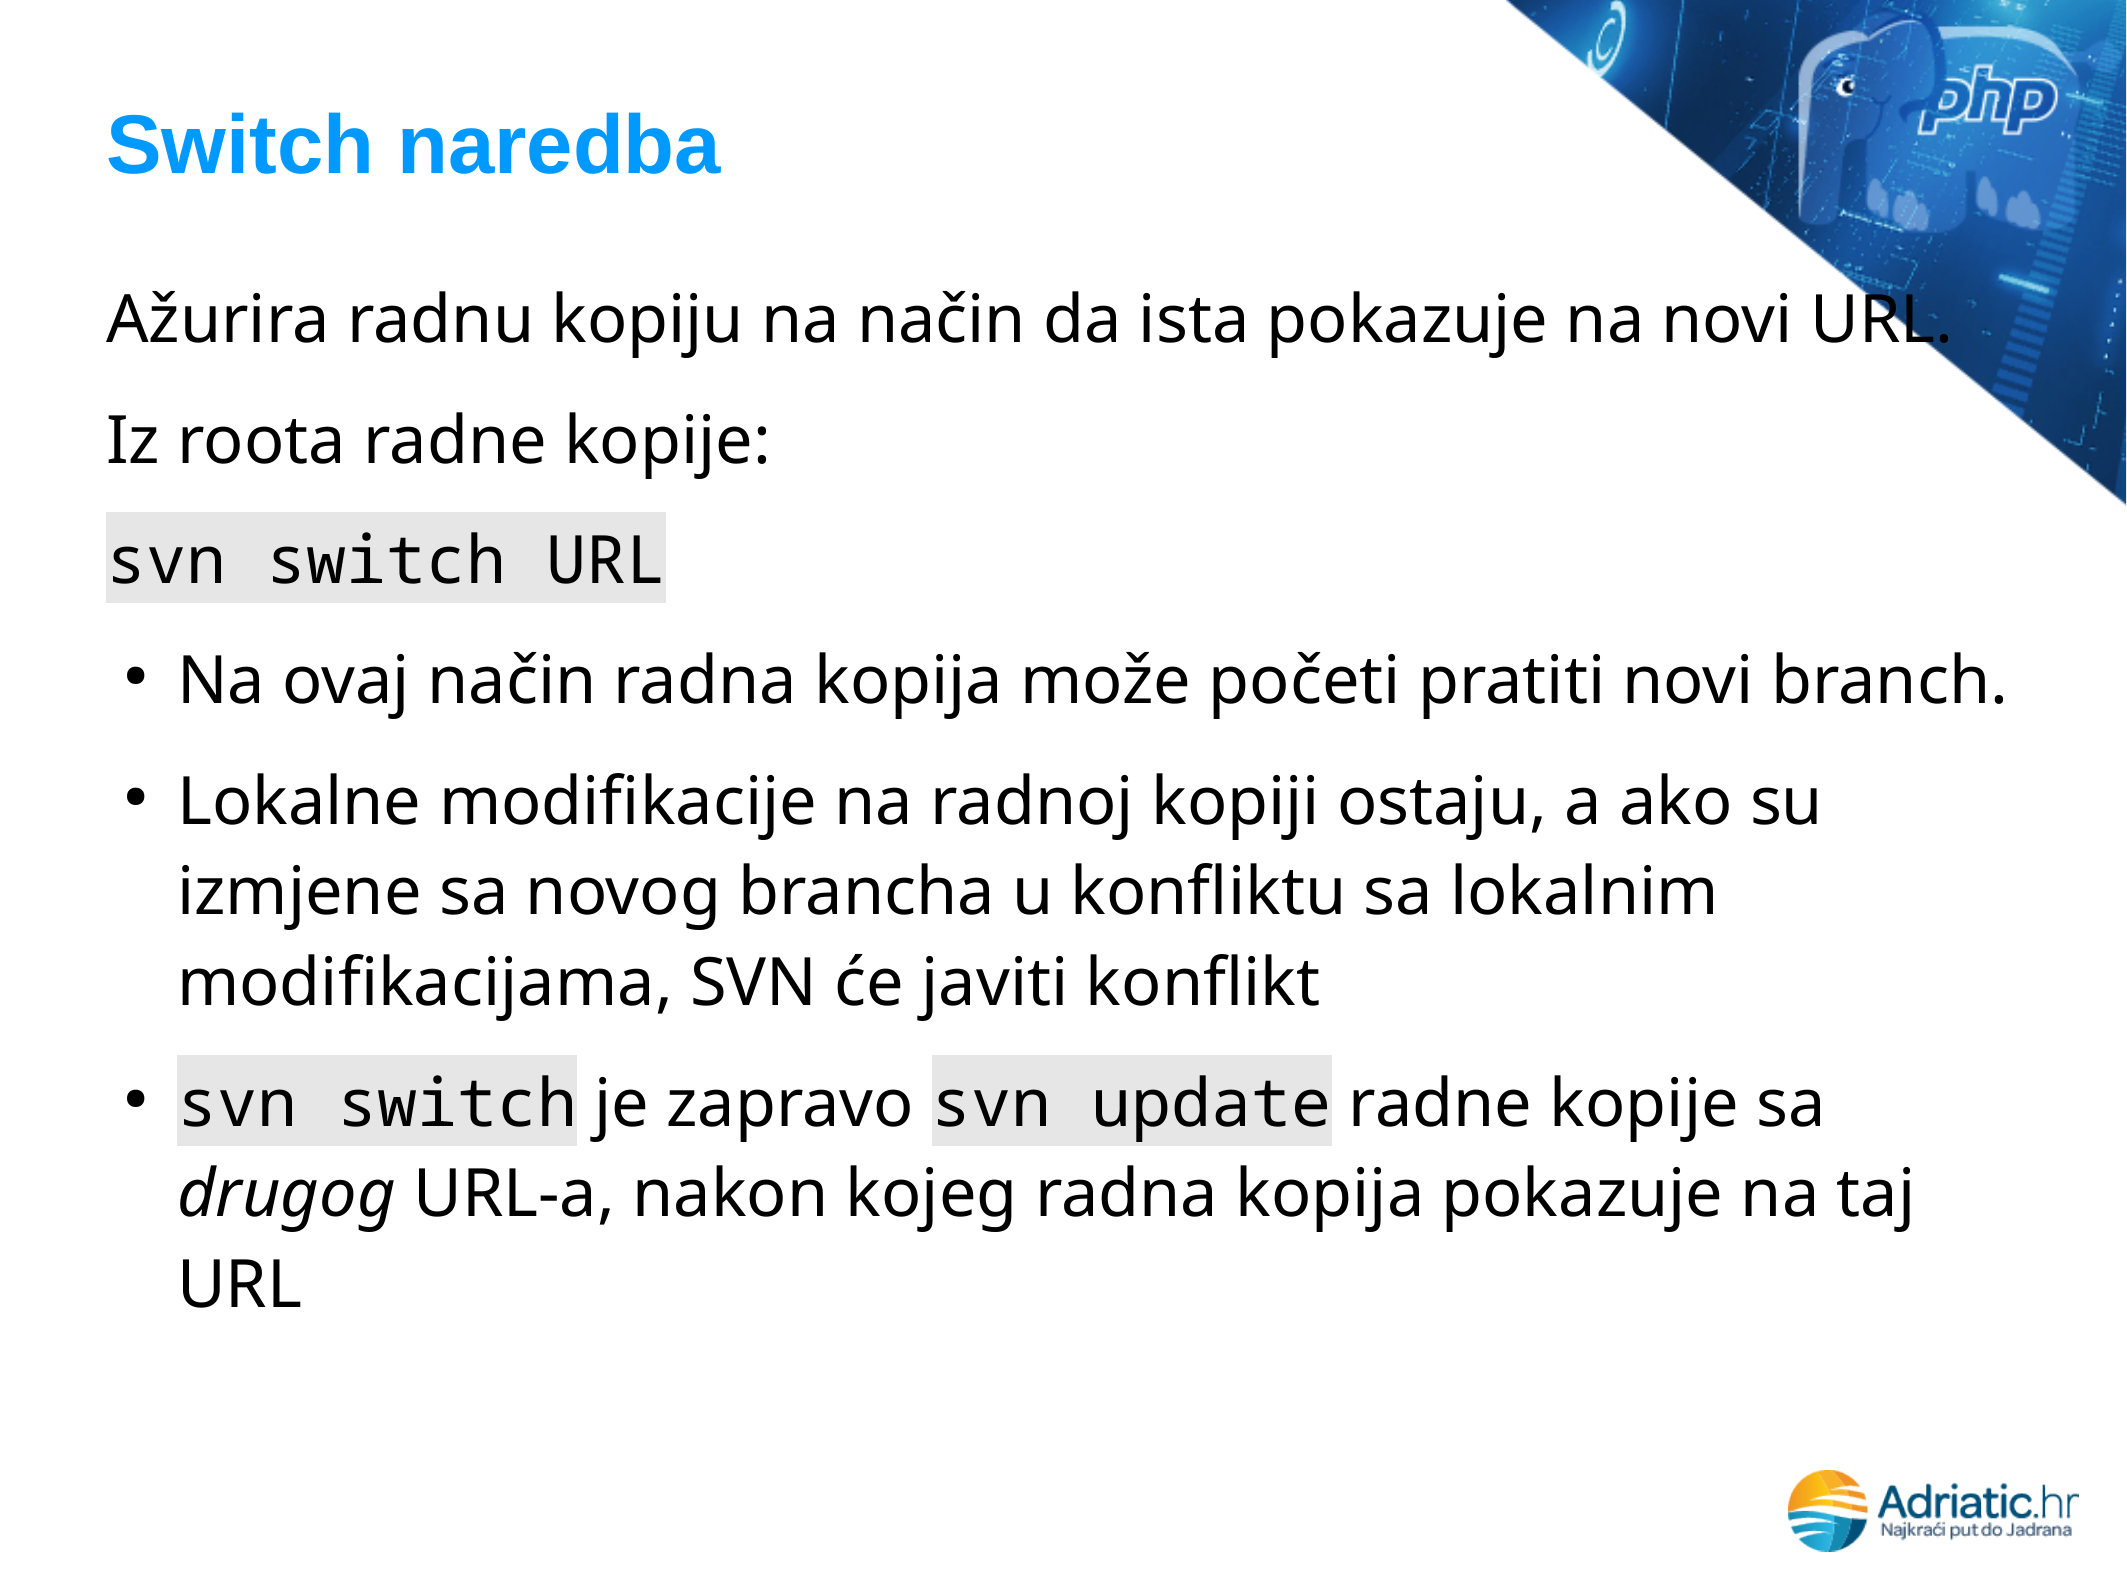

# Switch naredba
Ažurira radnu kopiju na način da ista pokazuje na novi URL.
Iz roota radne kopije:
svn switch URL
Na ovaj način radna kopija može početi pratiti novi branch.
Lokalne modifikacije na radnoj kopiji ostaju, a ako su izmjene sa novog brancha u konfliktu sa lokalnim modifikacijama, SVN će javiti konflikt
svn switch je zapravo svn update radne kopije sa drugog URL-a, nakon kojeg radna kopija pokazuje na taj URL